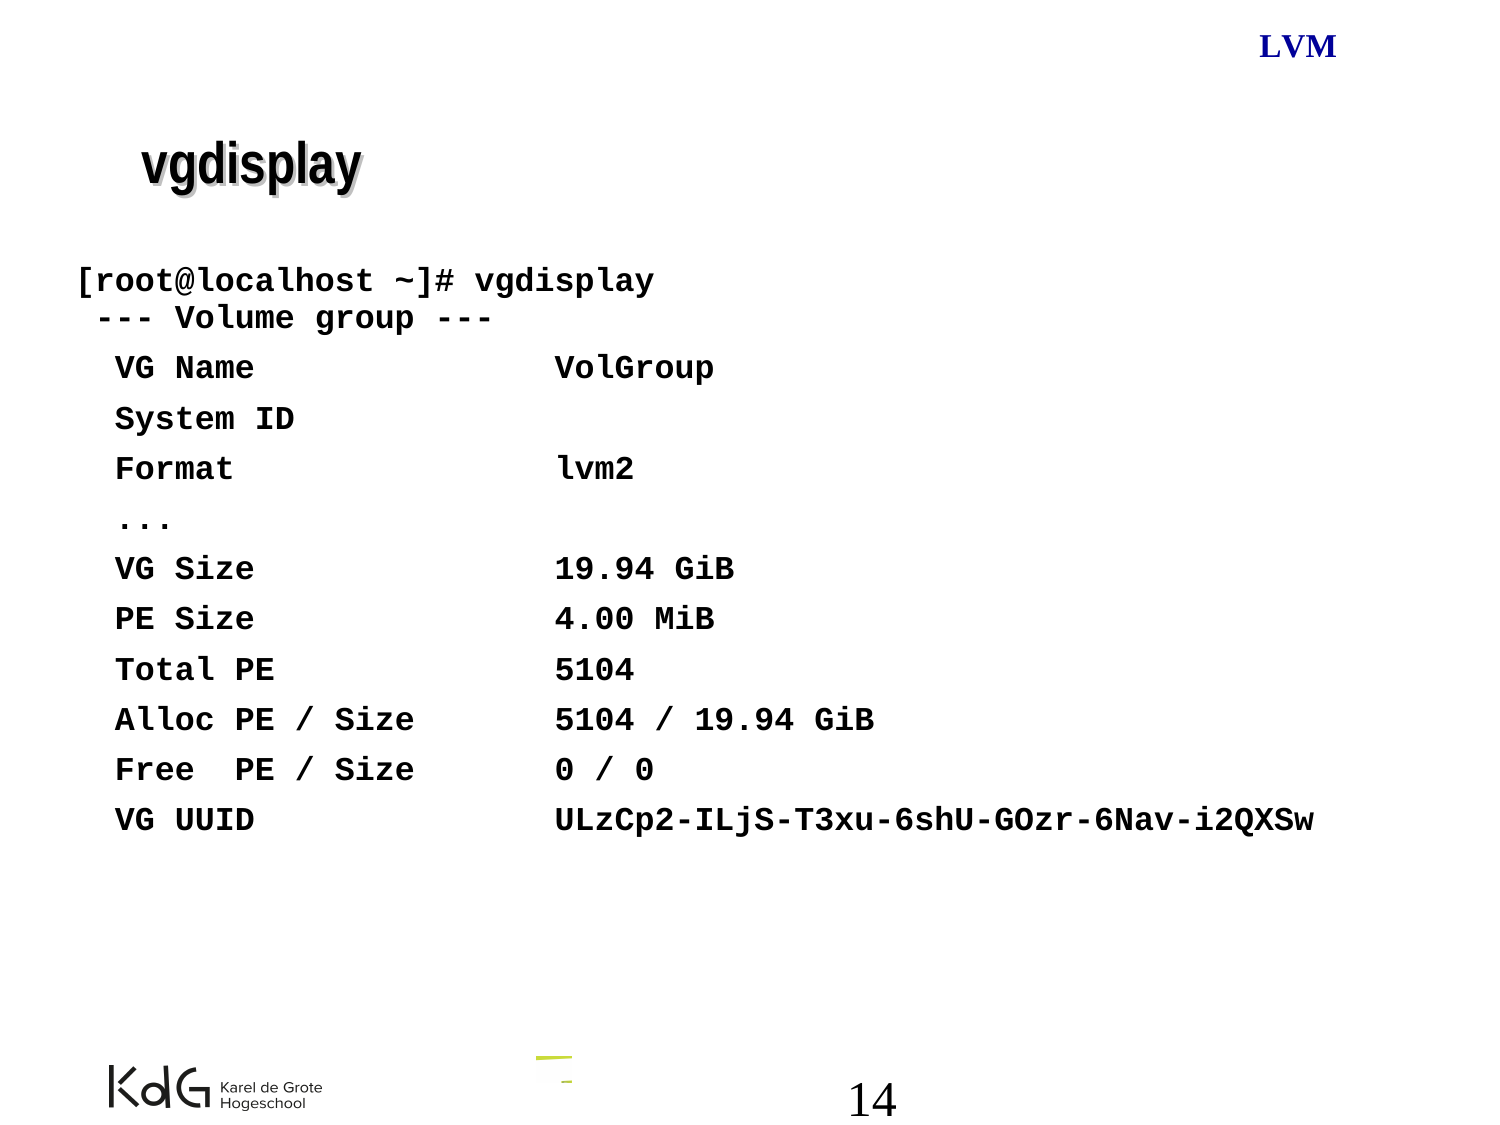

# vgdisplay
[root@localhost ~]# vgdisplay
 --- Volume group ---
 VG Name VolGroup
 System ID
 Format lvm2
 ...
 VG Size 19.94 GiB
 PE Size 4.00 MiB
 Total PE 5104
 Alloc PE / Size 5104 / 19.94 GiB
 Free PE / Size 0 / 0
 VG UUID ULzCp2-ILjS-T3xu-6shU-GOzr-6Nav-i2QXSw